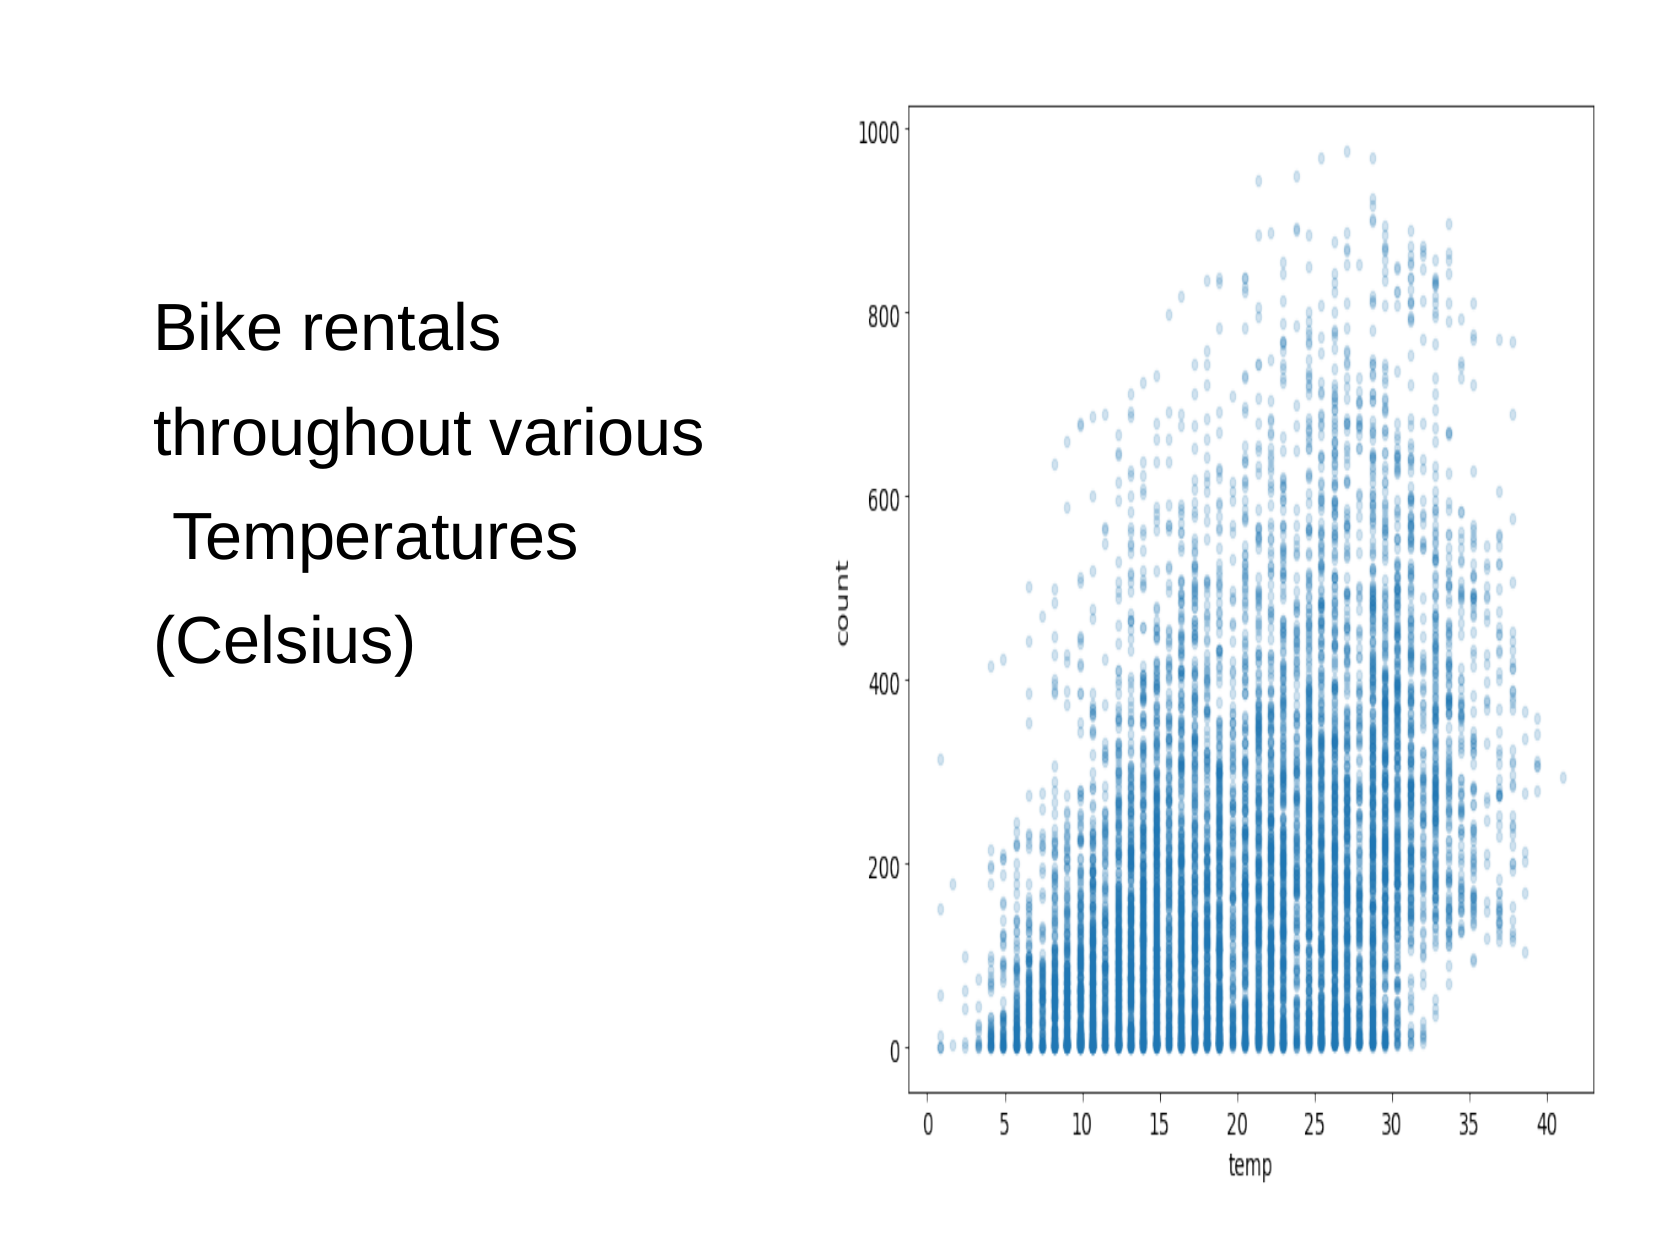

#
Bike rentals
throughout various
 Temperatures
(Celsius)